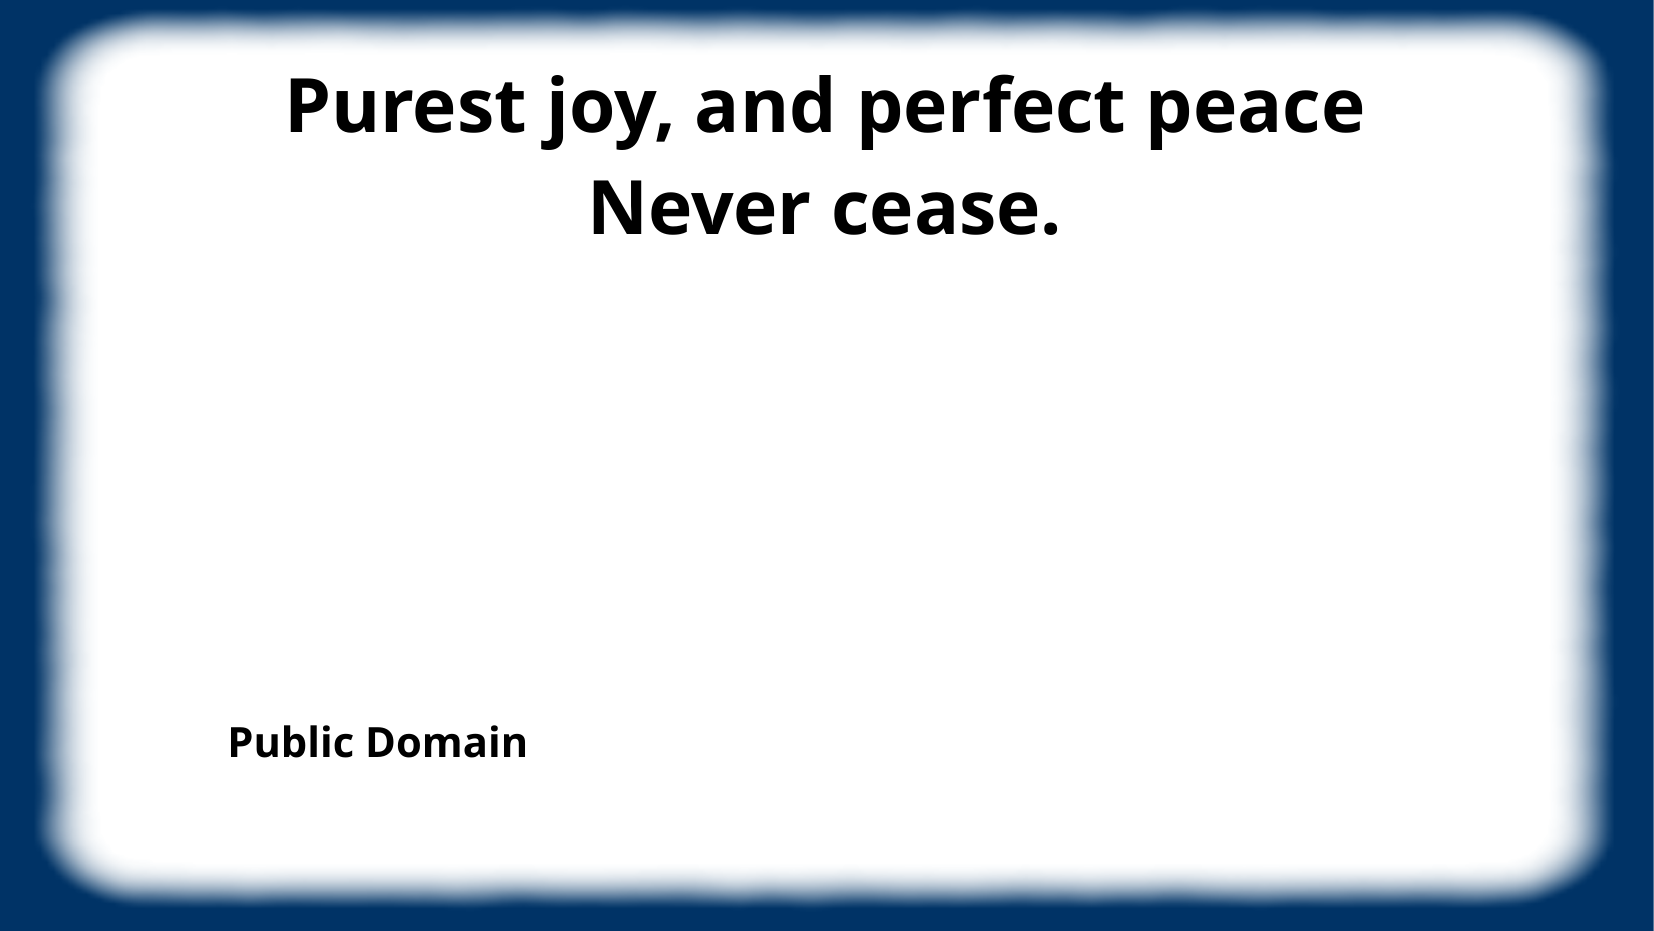

Purest joy, and perfect peace
Never cease.
 Public Domain